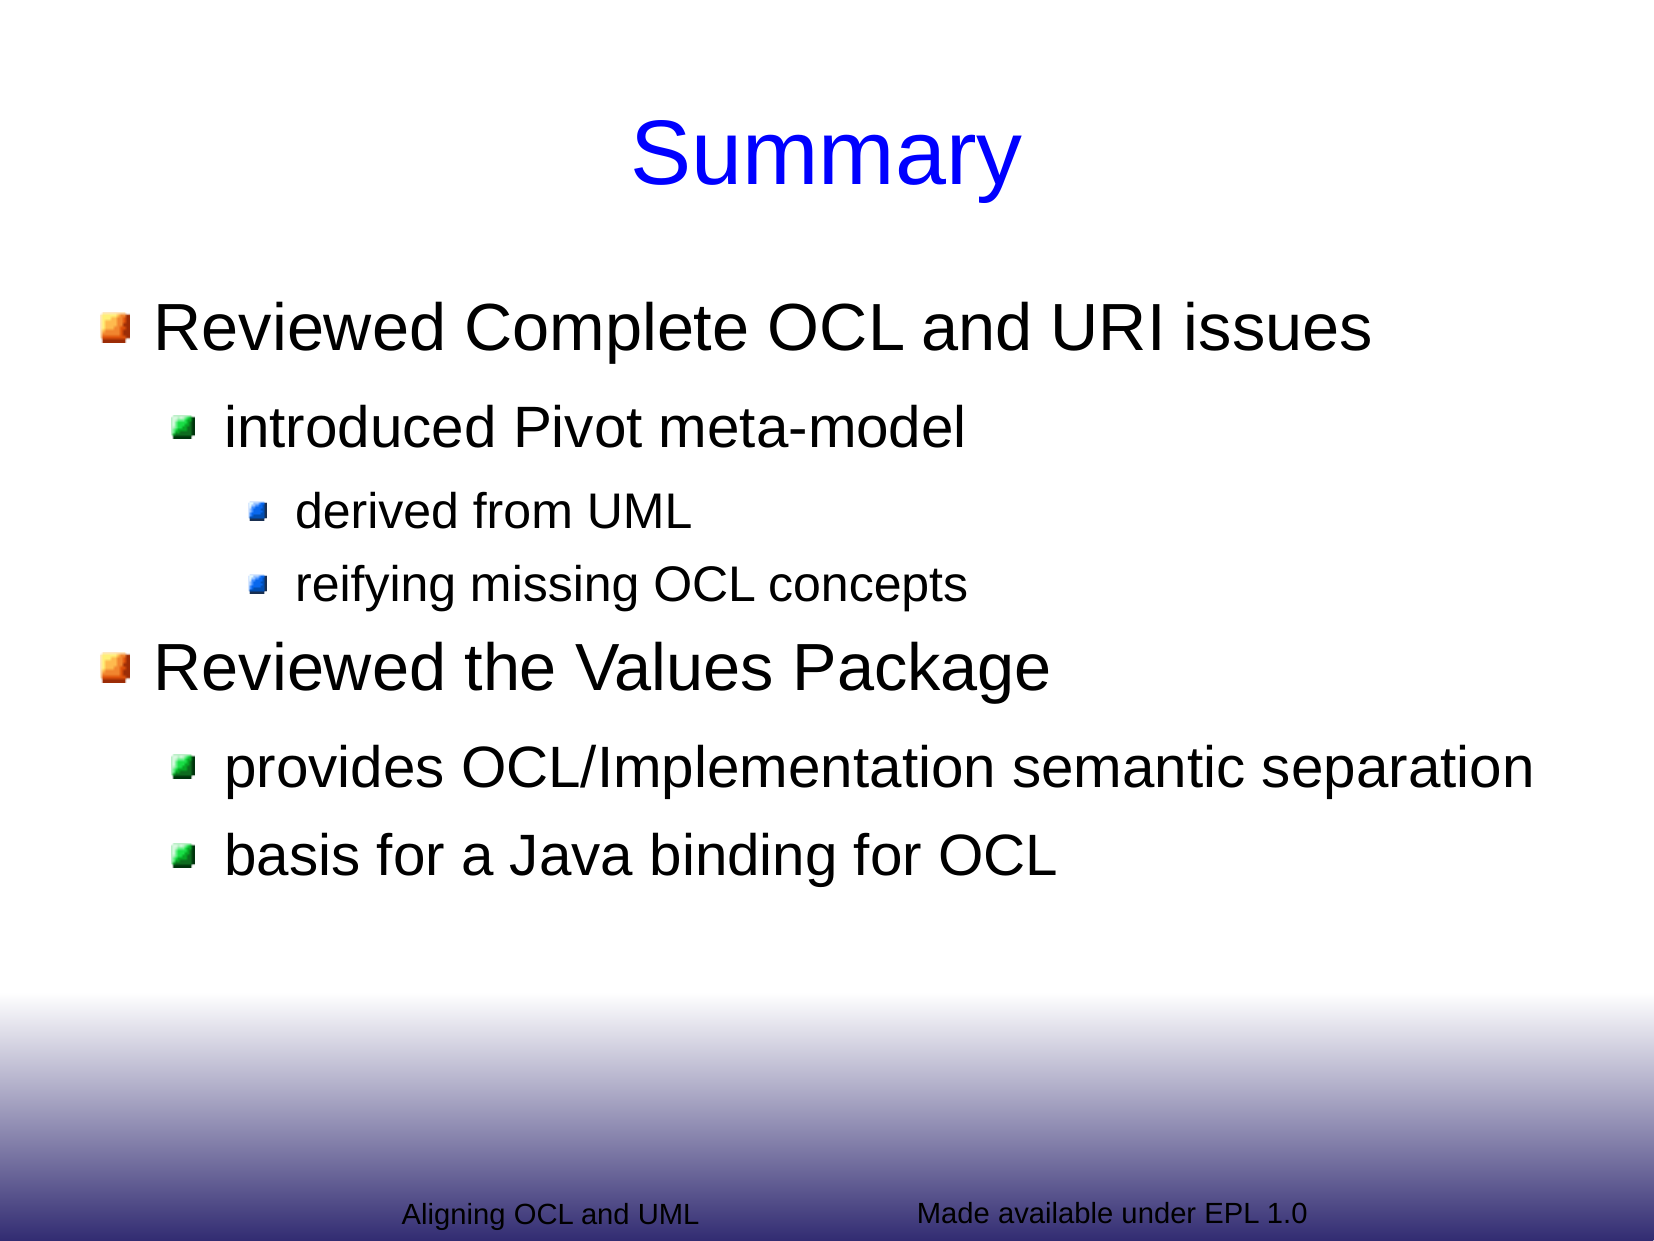

# Summary
Reviewed Complete OCL and URI issues
introduced Pivot meta-model
derived from UML
reifying missing OCL concepts
Reviewed the Values Package
provides OCL/Implementation semantic separation
basis for a Java binding for OCL
Aligning OCL and UML